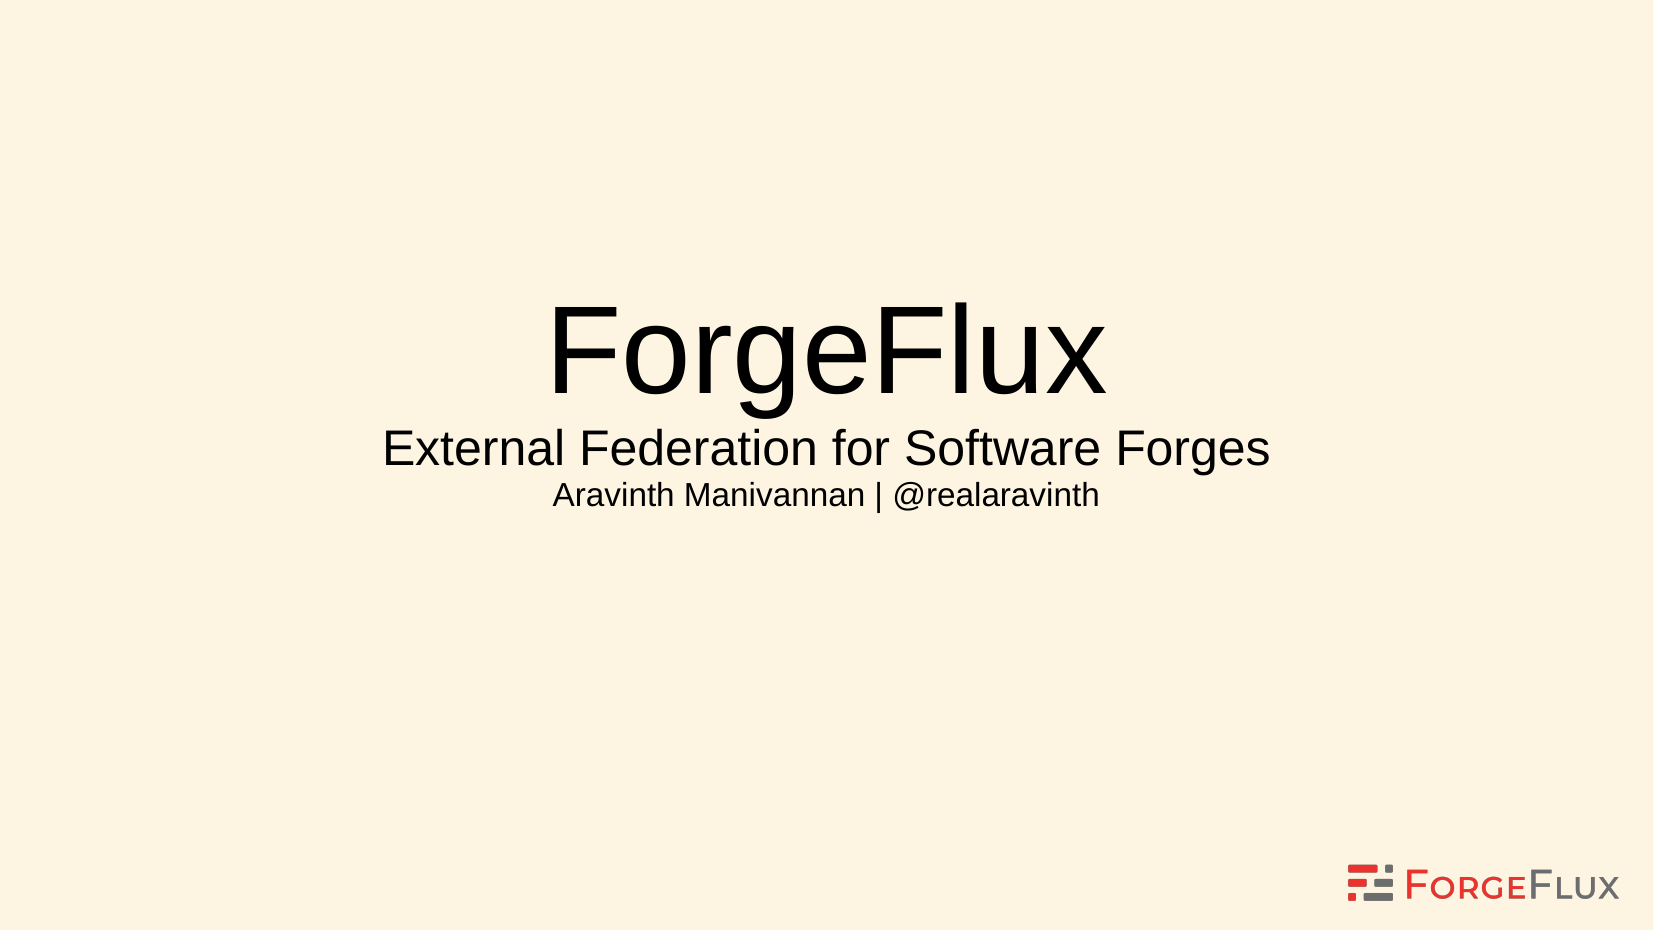

# ForgeFlux
External Federation for Software Forges
Aravinth Manivannan | @realaravinth